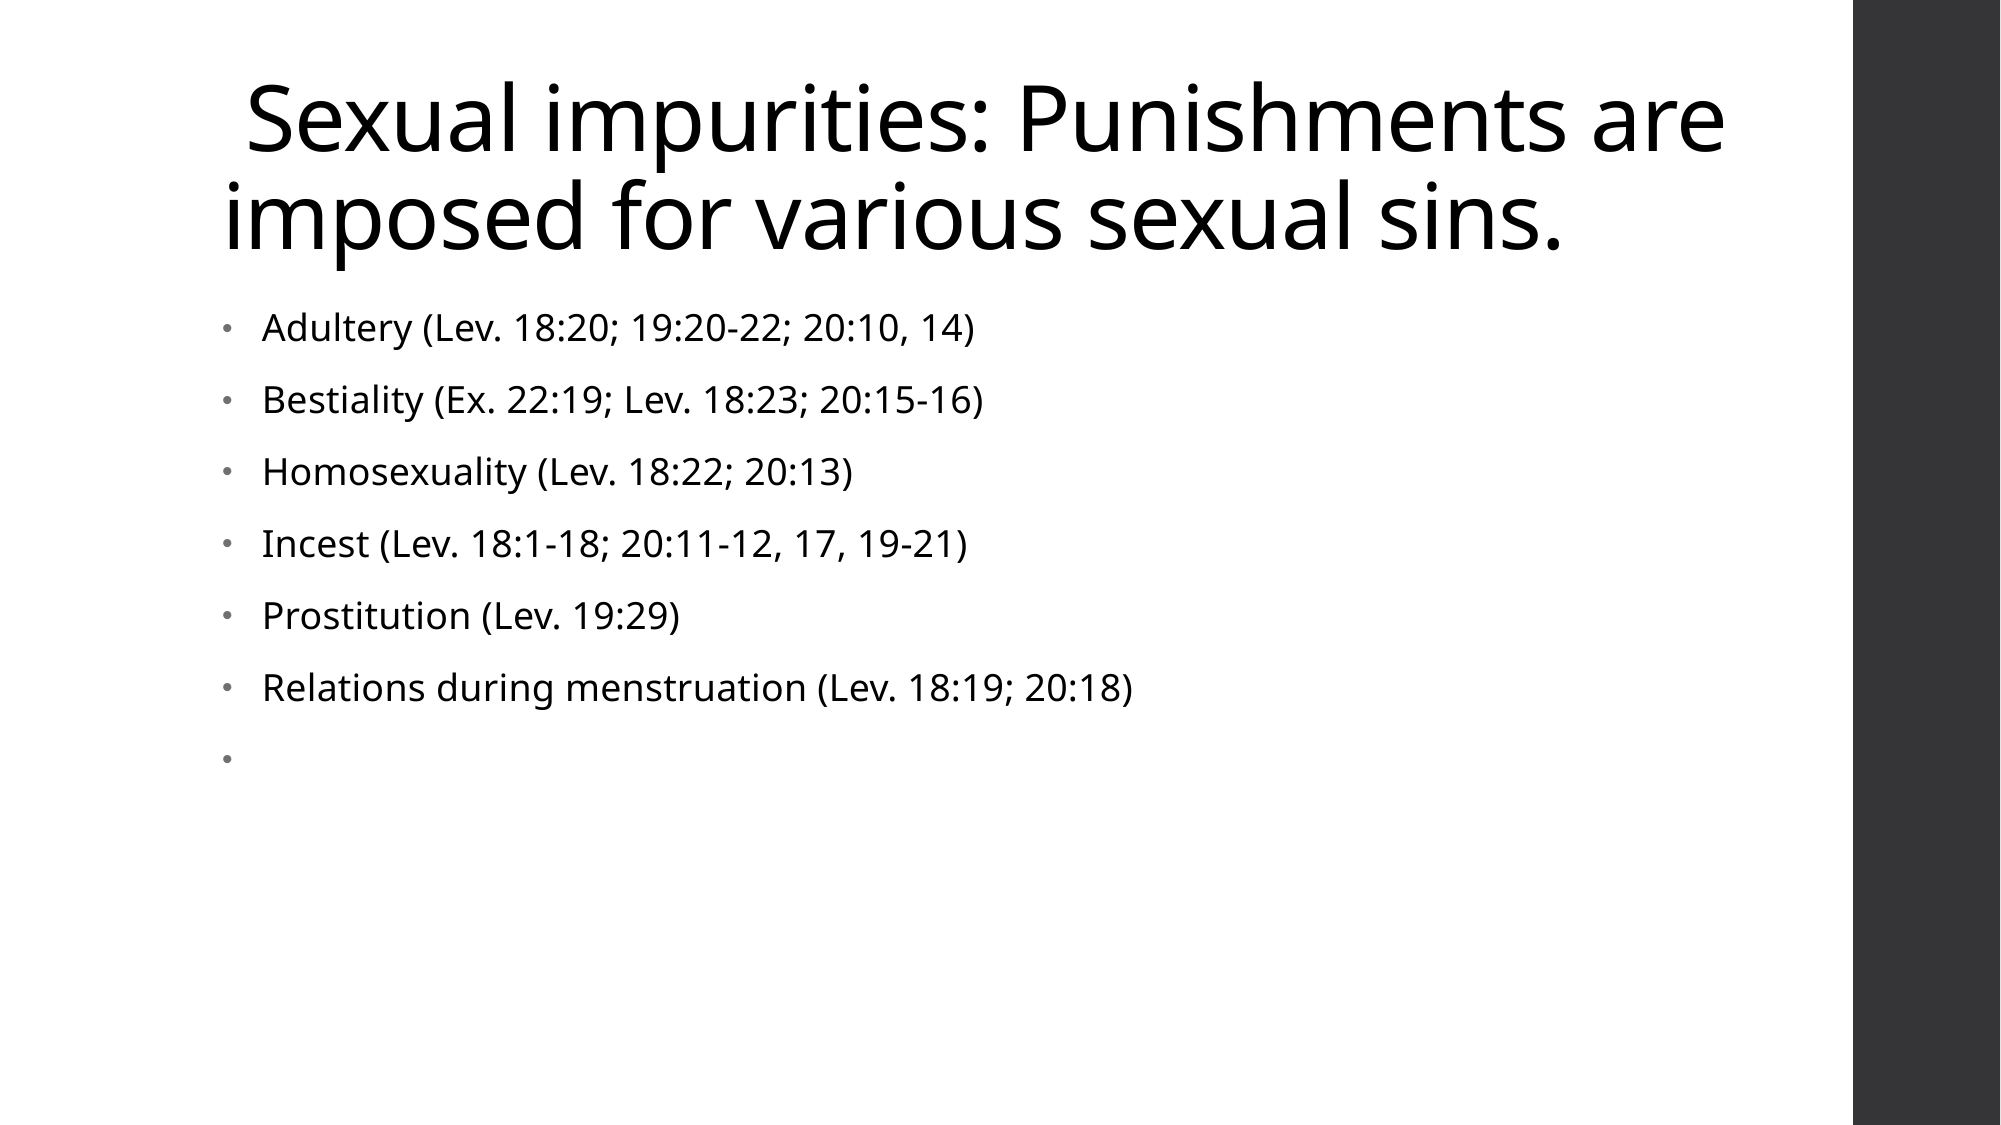

# Sexual impurities: Punishments are imposed for various sexual sins.
 Adultery (Lev. 18:20; 19:20-22; 20:10, 14)
 Bestiality (Ex. 22:19; Lev. 18:23; 20:15-16)
 Homosexuality (Lev. 18:22; 20:13)
 Incest (Lev. 18:1-18; 20:11-12, 17, 19-21)
 Prostitution (Lev. 19:29)
 Relations during menstruation (Lev. 18:19; 20:18)